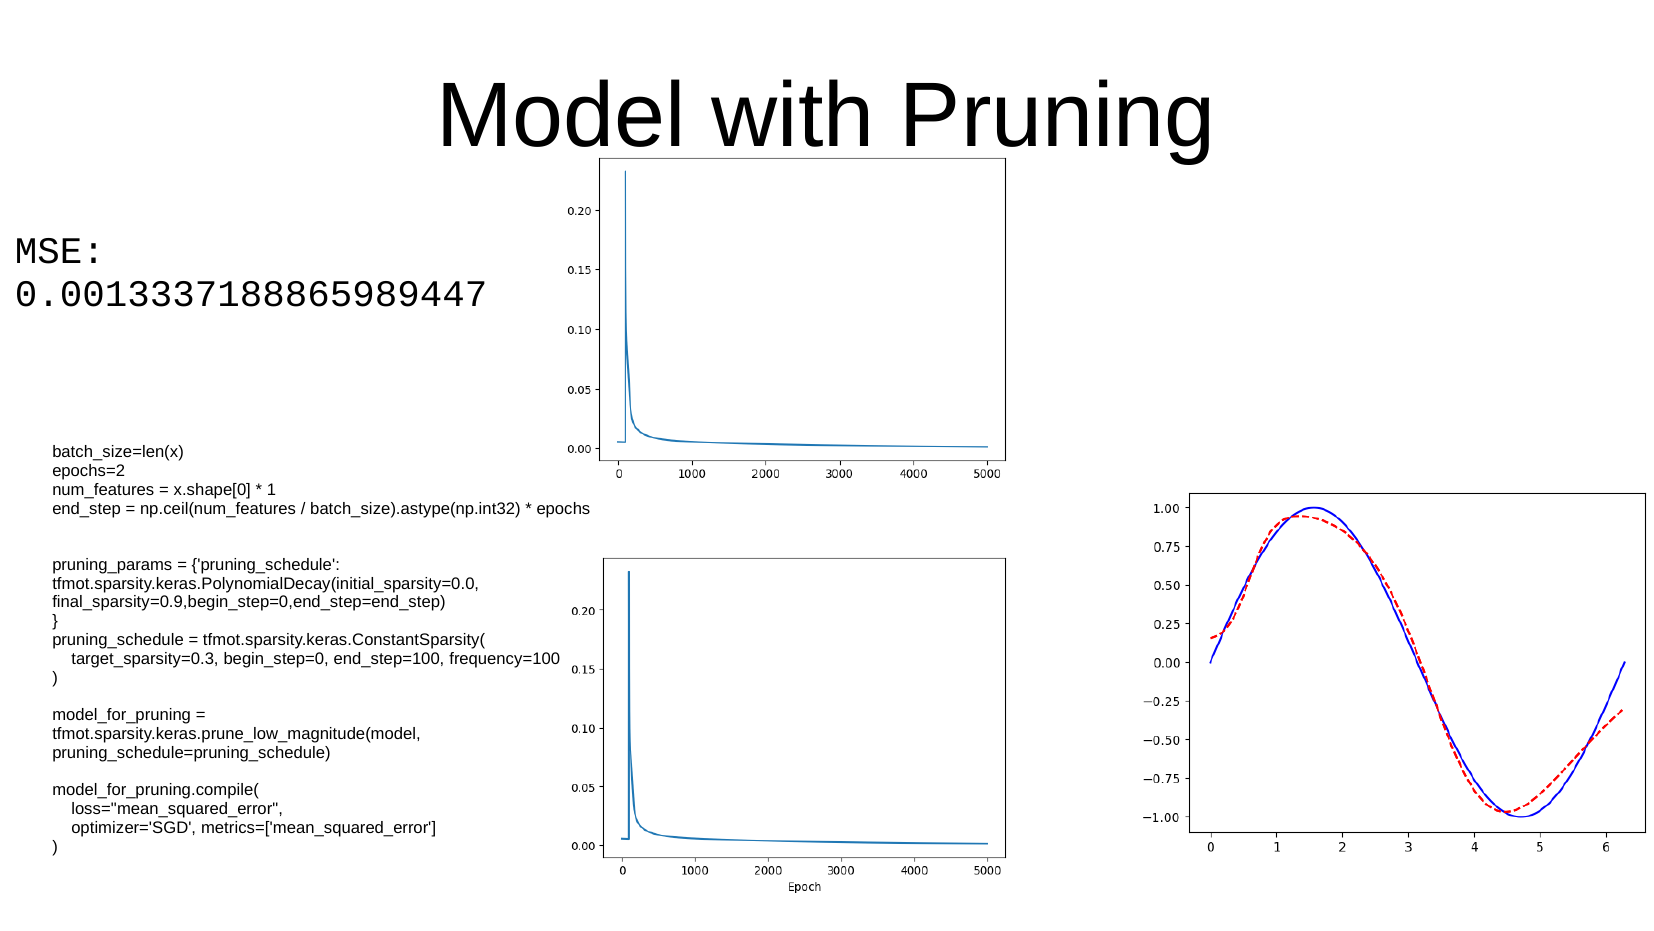

# Model with Pruning
MSE:
0.0013337188865989447
batch_size=len(x)
epochs=2
num_features = x.shape[0] * 1
end_step = np.ceil(num_features / batch_size).astype(np.int32) * epochs
pruning_params = {'pruning_schedule':
tfmot.sparsity.keras.PolynomialDecay(initial_sparsity=0.0,
final_sparsity=0.9,begin_step=0,end_step=end_step)
}
pruning_schedule = tfmot.sparsity.keras.ConstantSparsity(
 target_sparsity=0.3, begin_step=0, end_step=100, frequency=100
)
model_for_pruning =
tfmot.sparsity.keras.prune_low_magnitude(model,
pruning_schedule=pruning_schedule)
model_for_pruning.compile(
 loss="mean_squared_error",
 optimizer='SGD', metrics=['mean_squared_error']
)